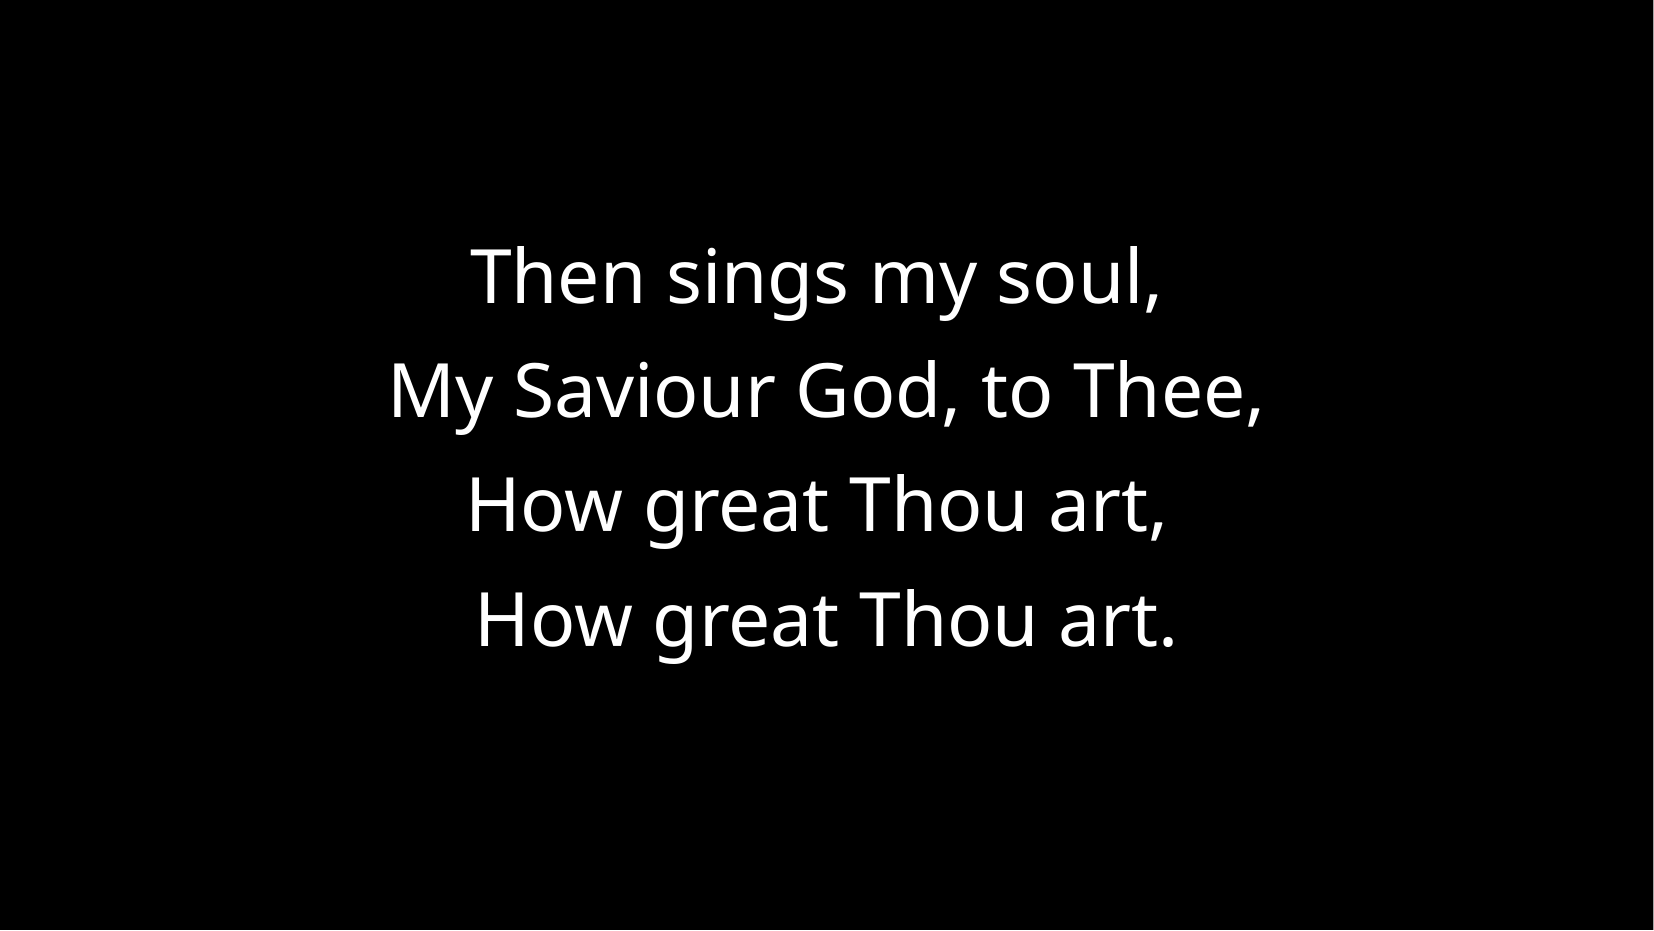

#
Then sings my soul,
My Saviour God, to Thee,
How great Thou art,
How great Thou art.